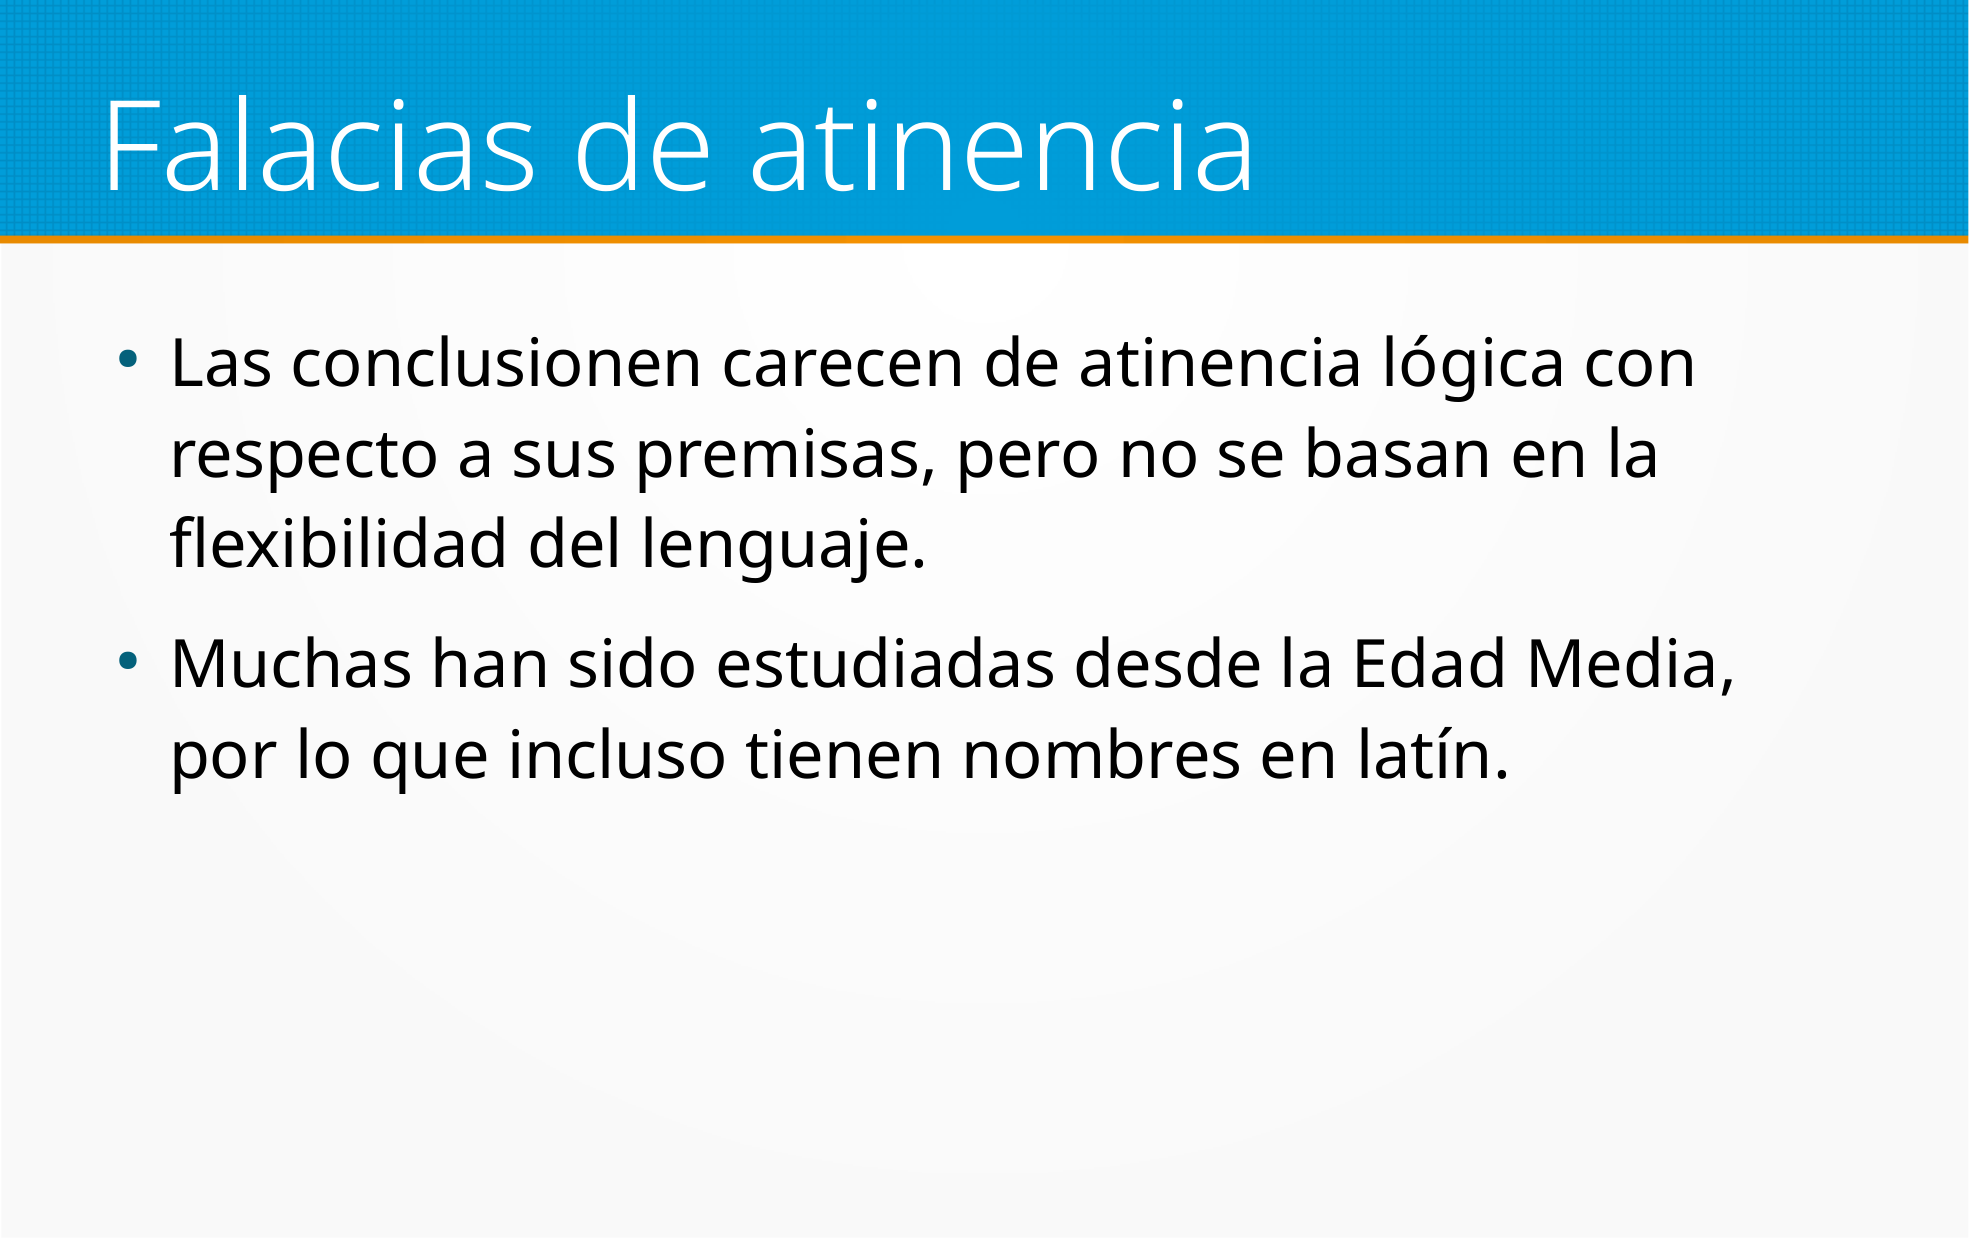

# Falacias de atinencia
Las conclusionen carecen de atinencia lógica con respecto a sus premisas, pero no se basan en la flexibilidad del lenguaje.
Muchas han sido estudiadas desde la Edad Media, por lo que incluso tienen nombres en latín.